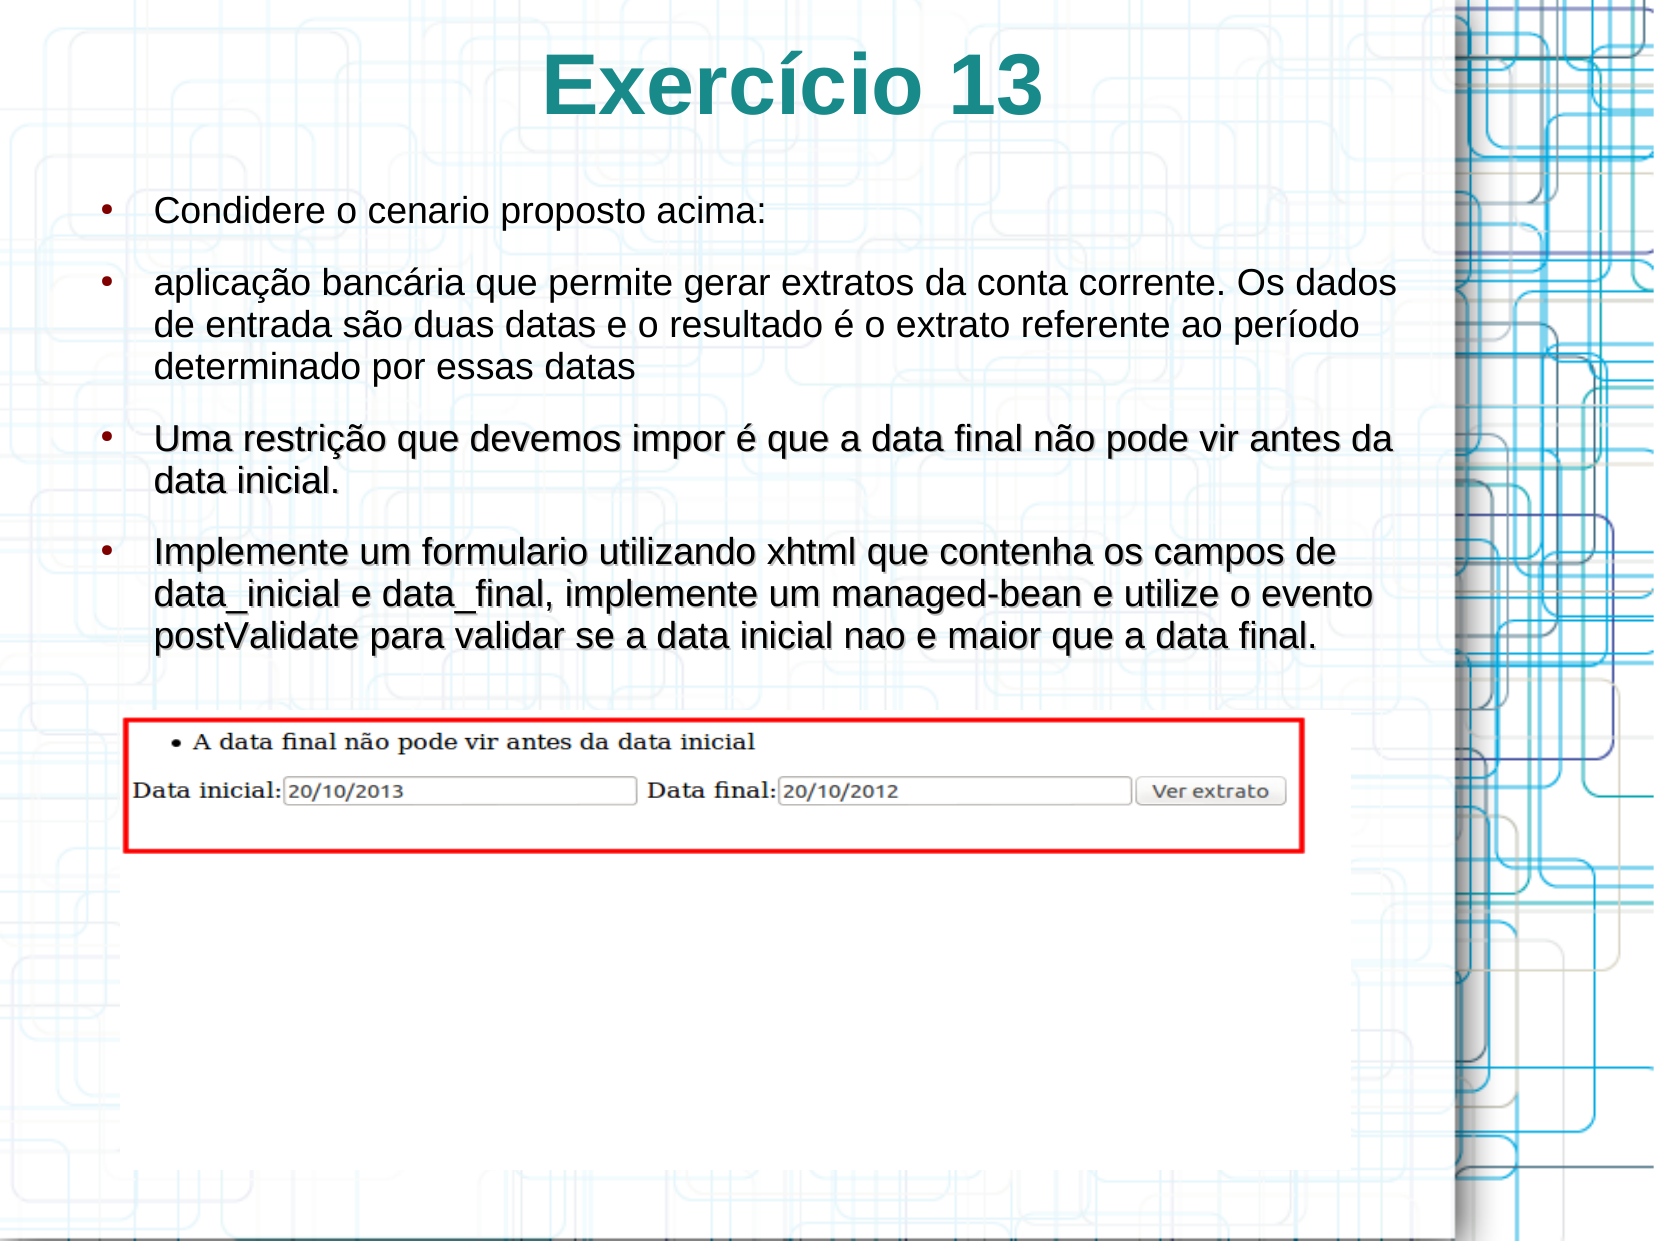

Exercício 13
# Condidere o cenario proposto acima:
aplicação bancária que permite gerar extratos da conta corrente. Os dados de entrada são duas datas e o resultado é o extrato referente ao período determinado por essas datas
Uma restrição que devemos impor é que a data final não pode vir antes da data inicial.
Implemente um formulario utilizando xhtml que contenha os campos de data_inicial e data_final, implemente um managed-bean e utilize o evento postValidate para validar se a data inicial nao e maior que a data final.